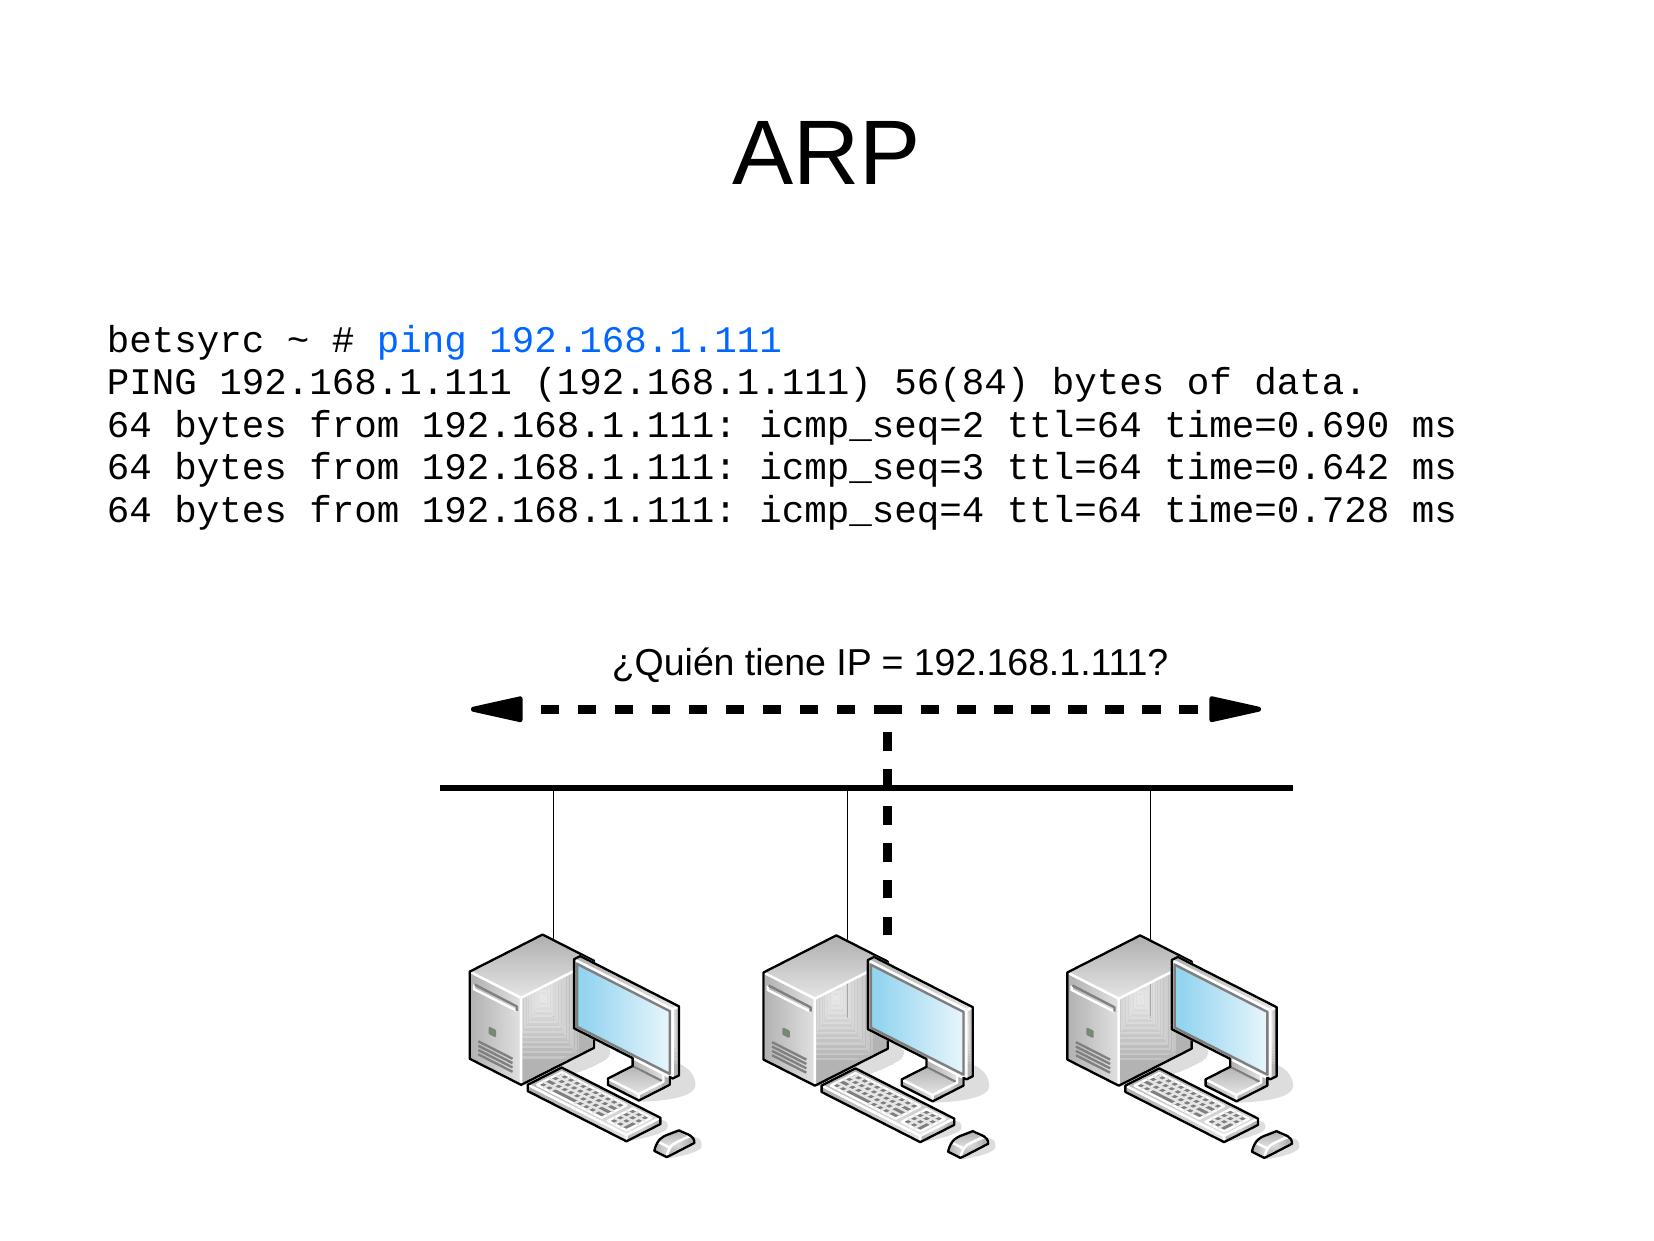

# ARP
betsyrc ~ # ping 192.168.1.111
PING 192.168.1.111 (192.168.1.111) 56(84) bytes of data.
64 bytes from 192.168.1.111: icmp_seq=2 ttl=64 time=0.690 ms
64 bytes from 192.168.1.111: icmp_seq=3 ttl=64 time=0.642 ms
64 bytes from 192.168.1.111: icmp_seq=4 ttl=64 time=0.728 ms
¿Quién tiene IP = 192.168.1.111?